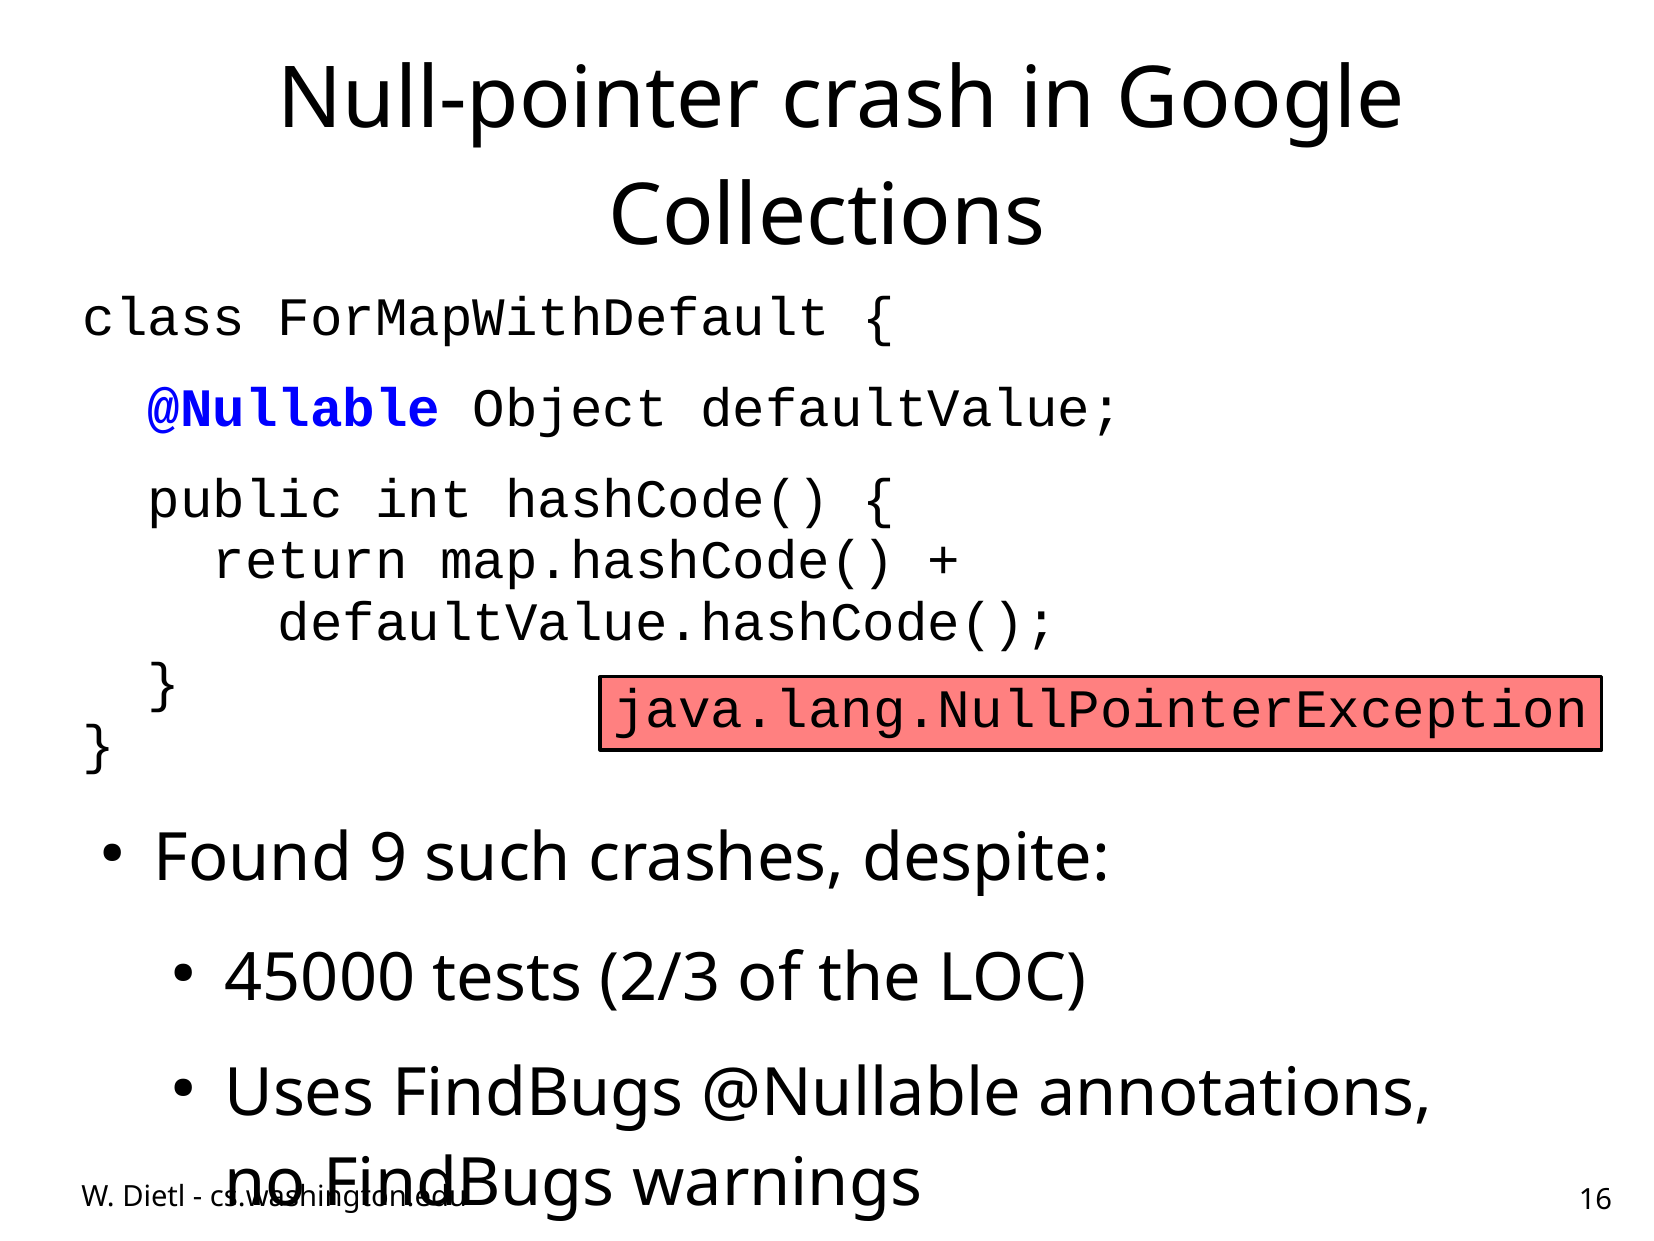

Null-pointer crash in Google Collections
# class ForMapWithDefault {
 @Nullable Object defaultValue;
 public int hashCode() {
 return map.hashCode() +
 defaultValue.hashCode();
 }
}
Found 9 such crashes, despite:
45000 tests (2/3 of the LOC)
Uses FindBugs @Nullable annotations,
no FindBugs warnings
java.lang.NullPointerException
W. Dietl - cs.washington.edu
16